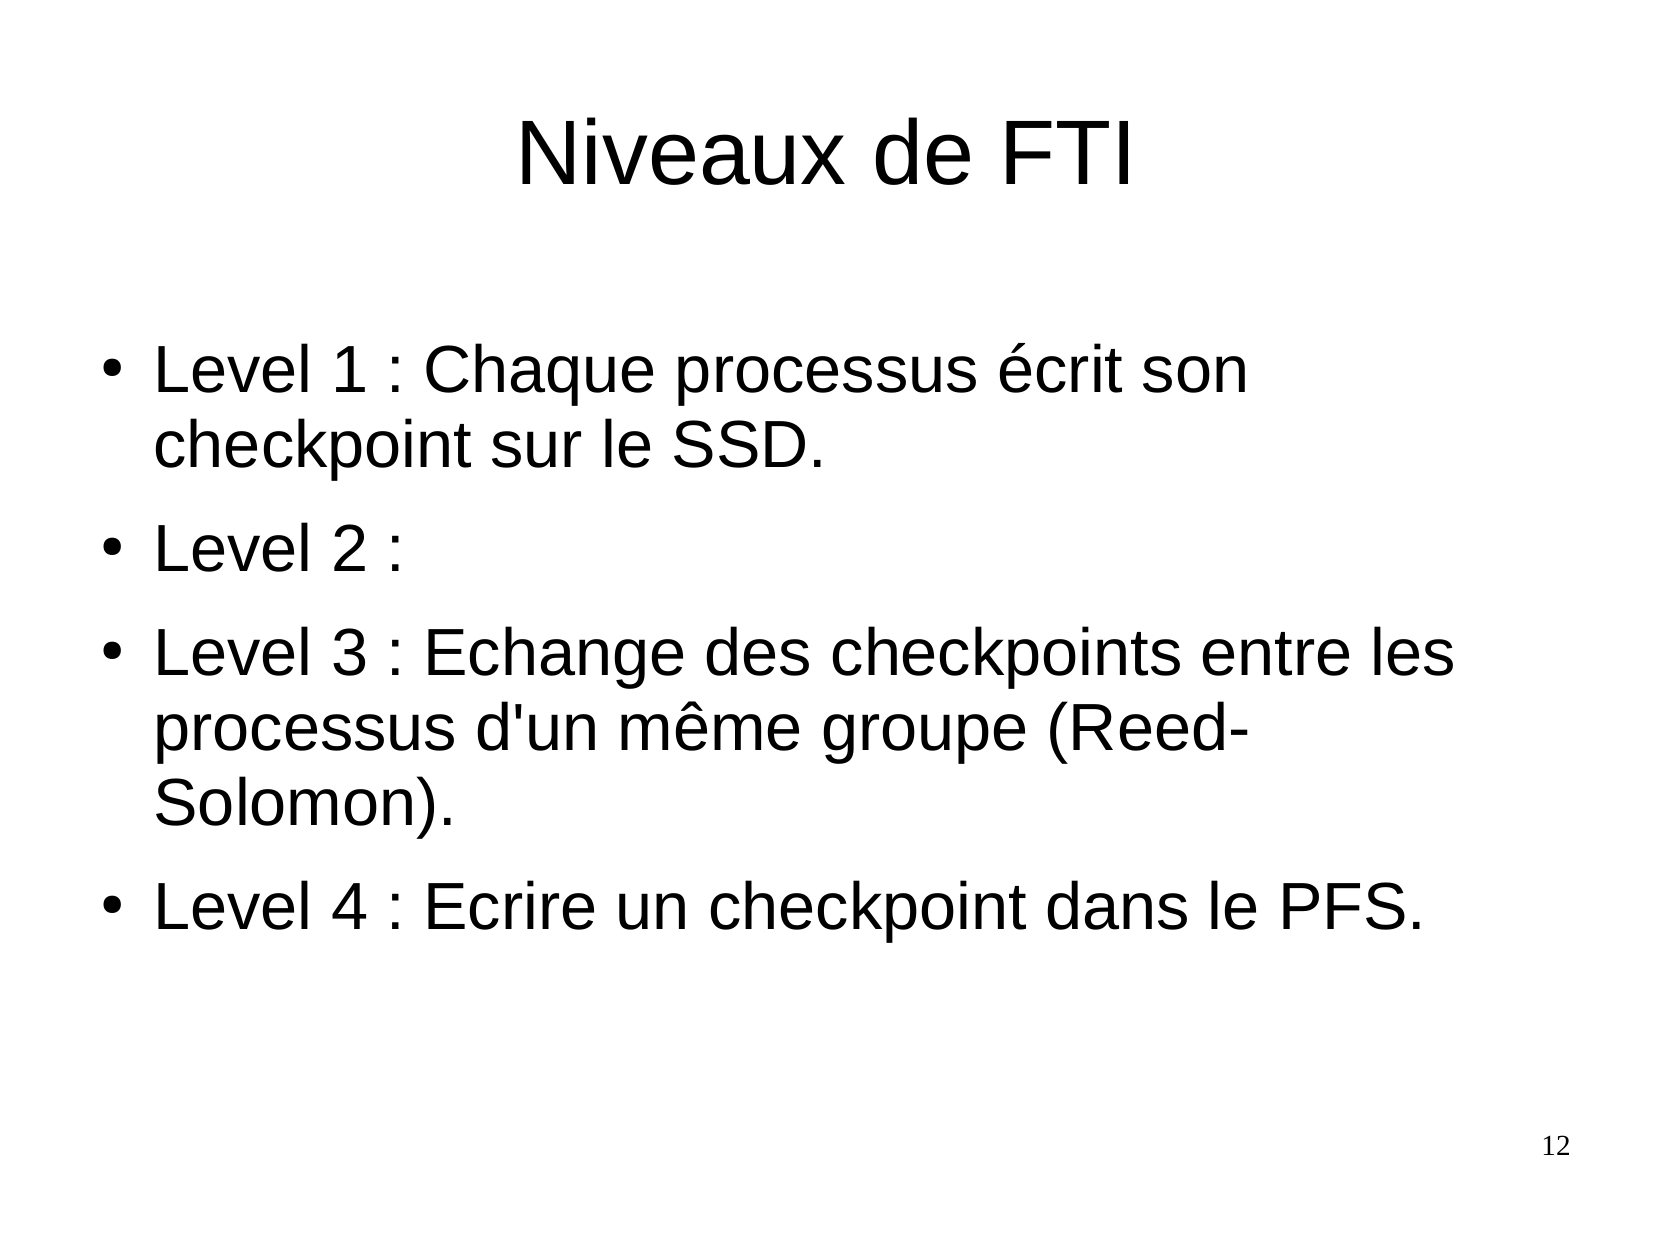

# Niveaux de FTI
Level 1 : Chaque processus écrit son checkpoint sur le SSD.
Level 2 :
Level 3 : Echange des checkpoints entre les processus d'un même groupe (Reed-Solomon).
Level 4 : Ecrire un checkpoint dans le PFS.
12